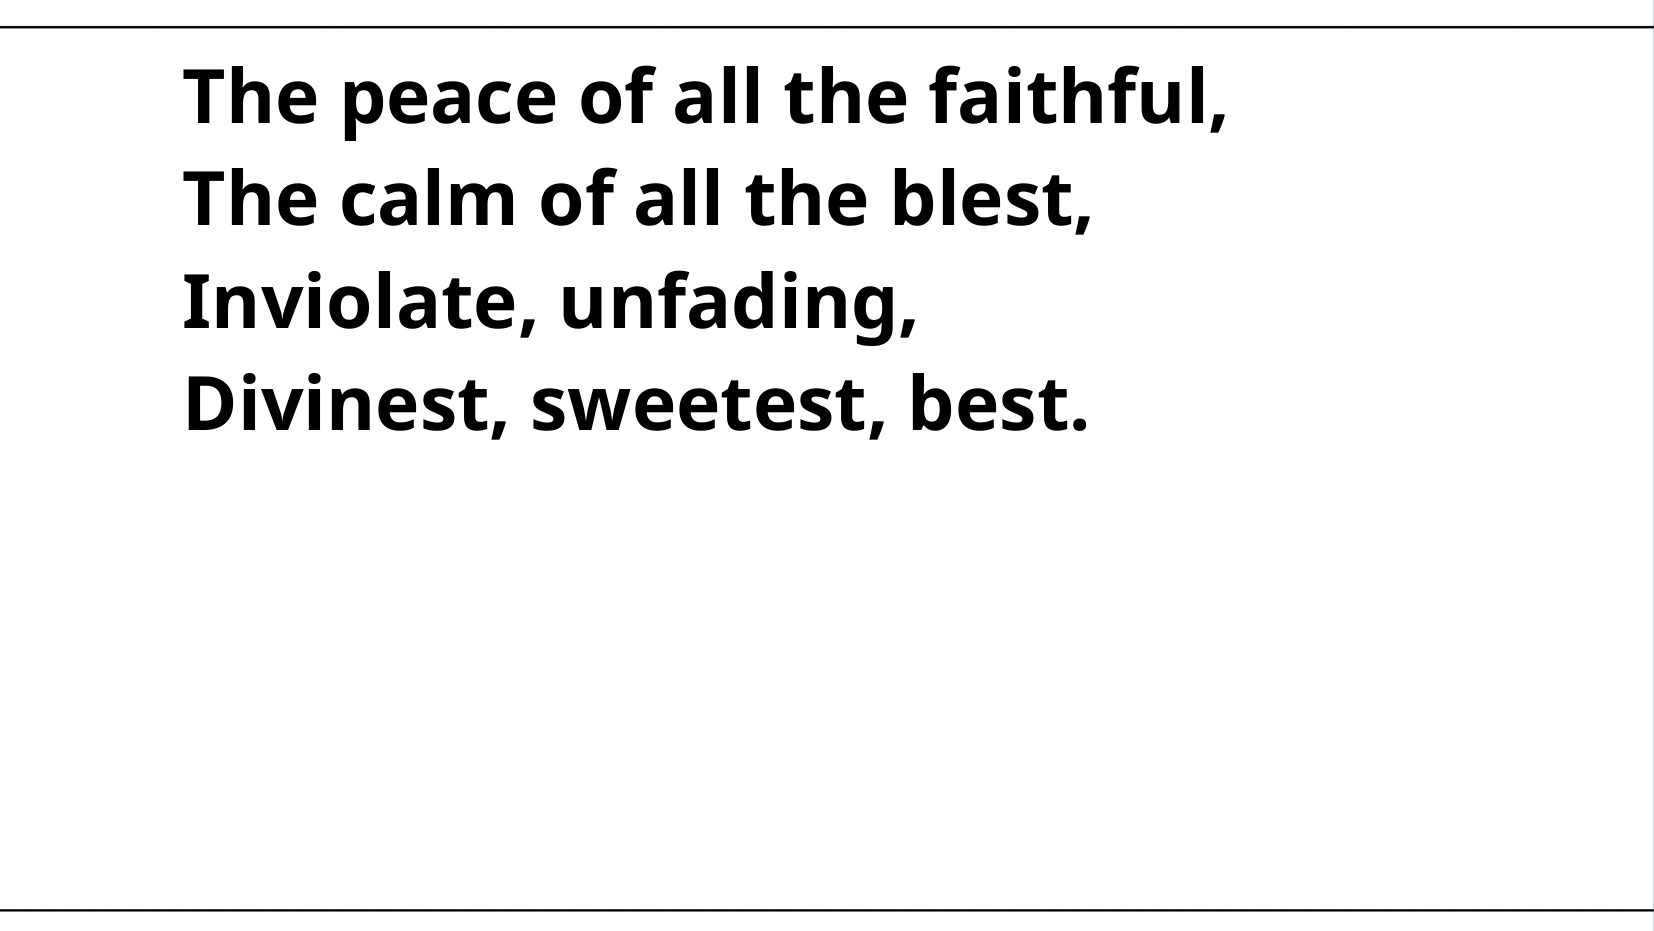

The peace of all the faithful,
 The calm of all the blest,
 Inviolate, unfading,
 Divinest, sweetest, best.